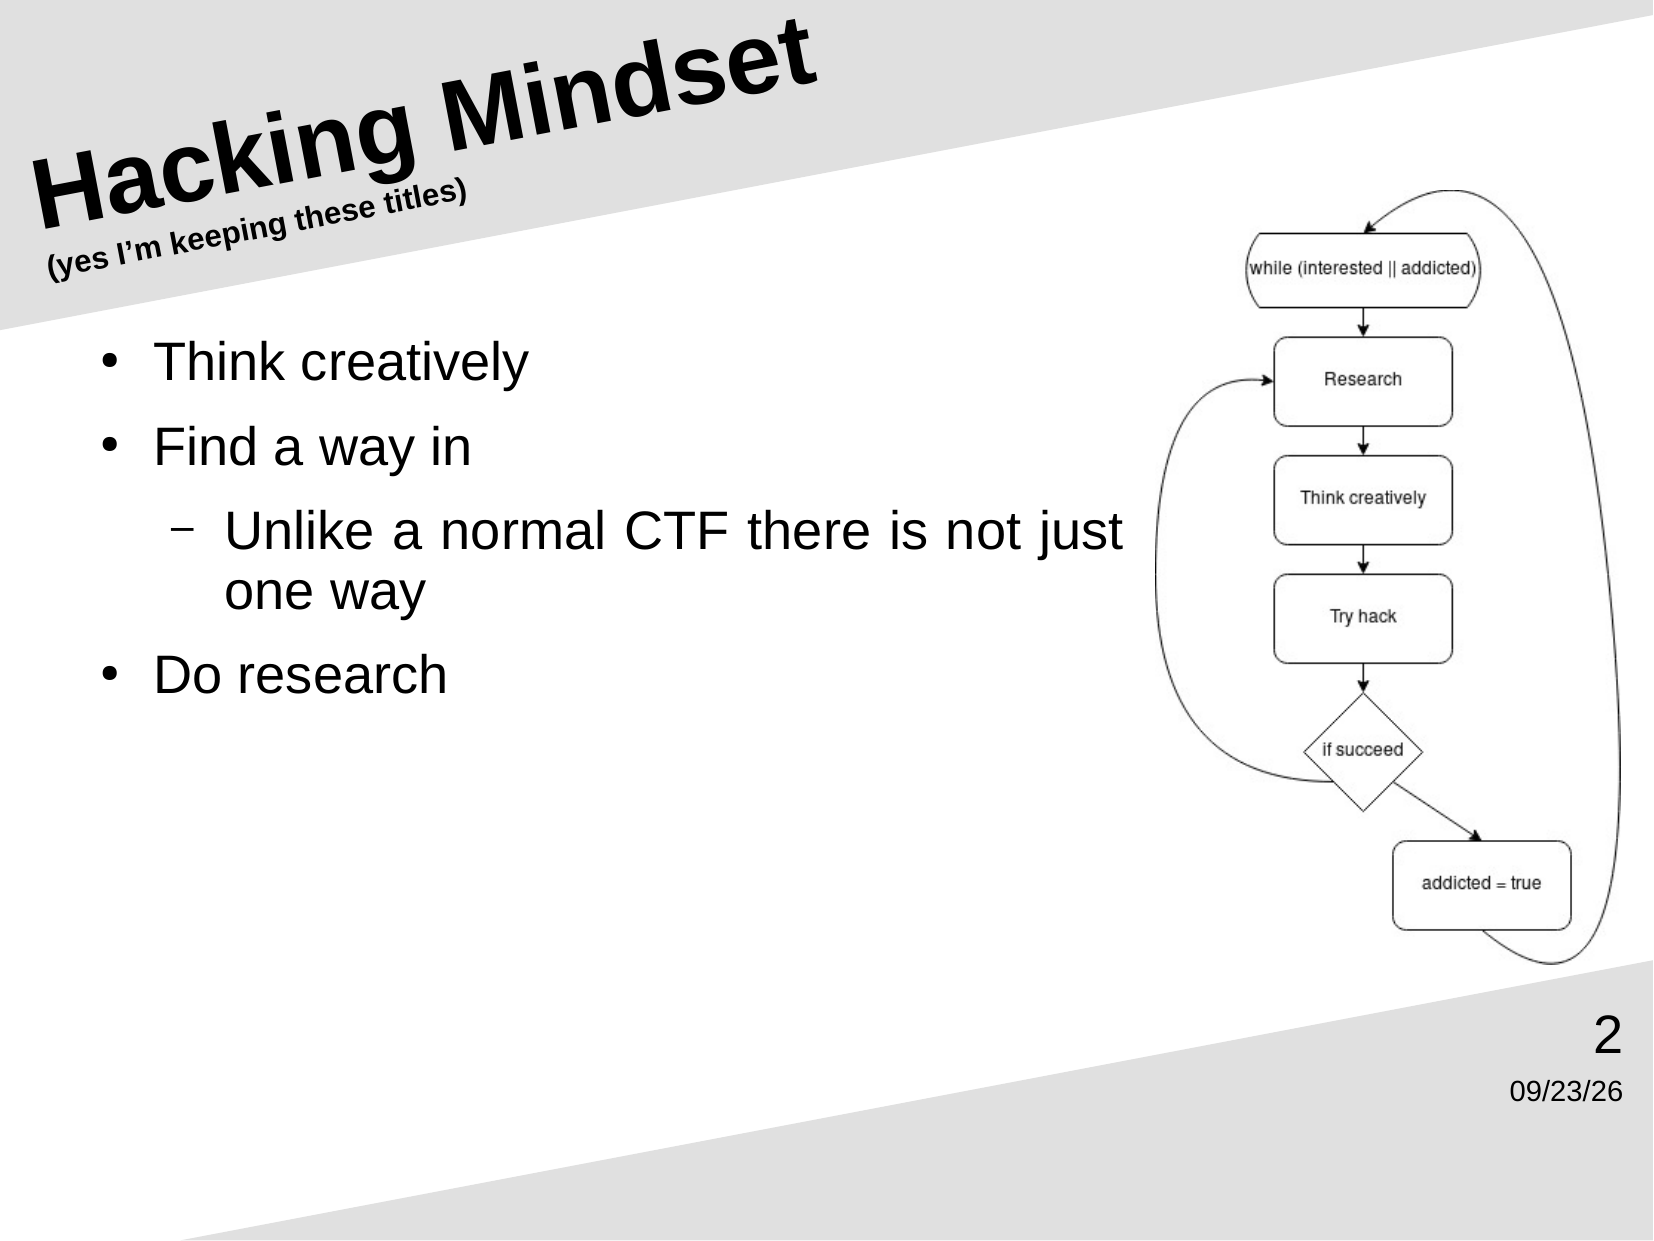

# Hacking Mindset (yes I’m keeping these titles)
Think creatively
Find a way in
Unlike a normal CTF there is not just one way
Do research
2